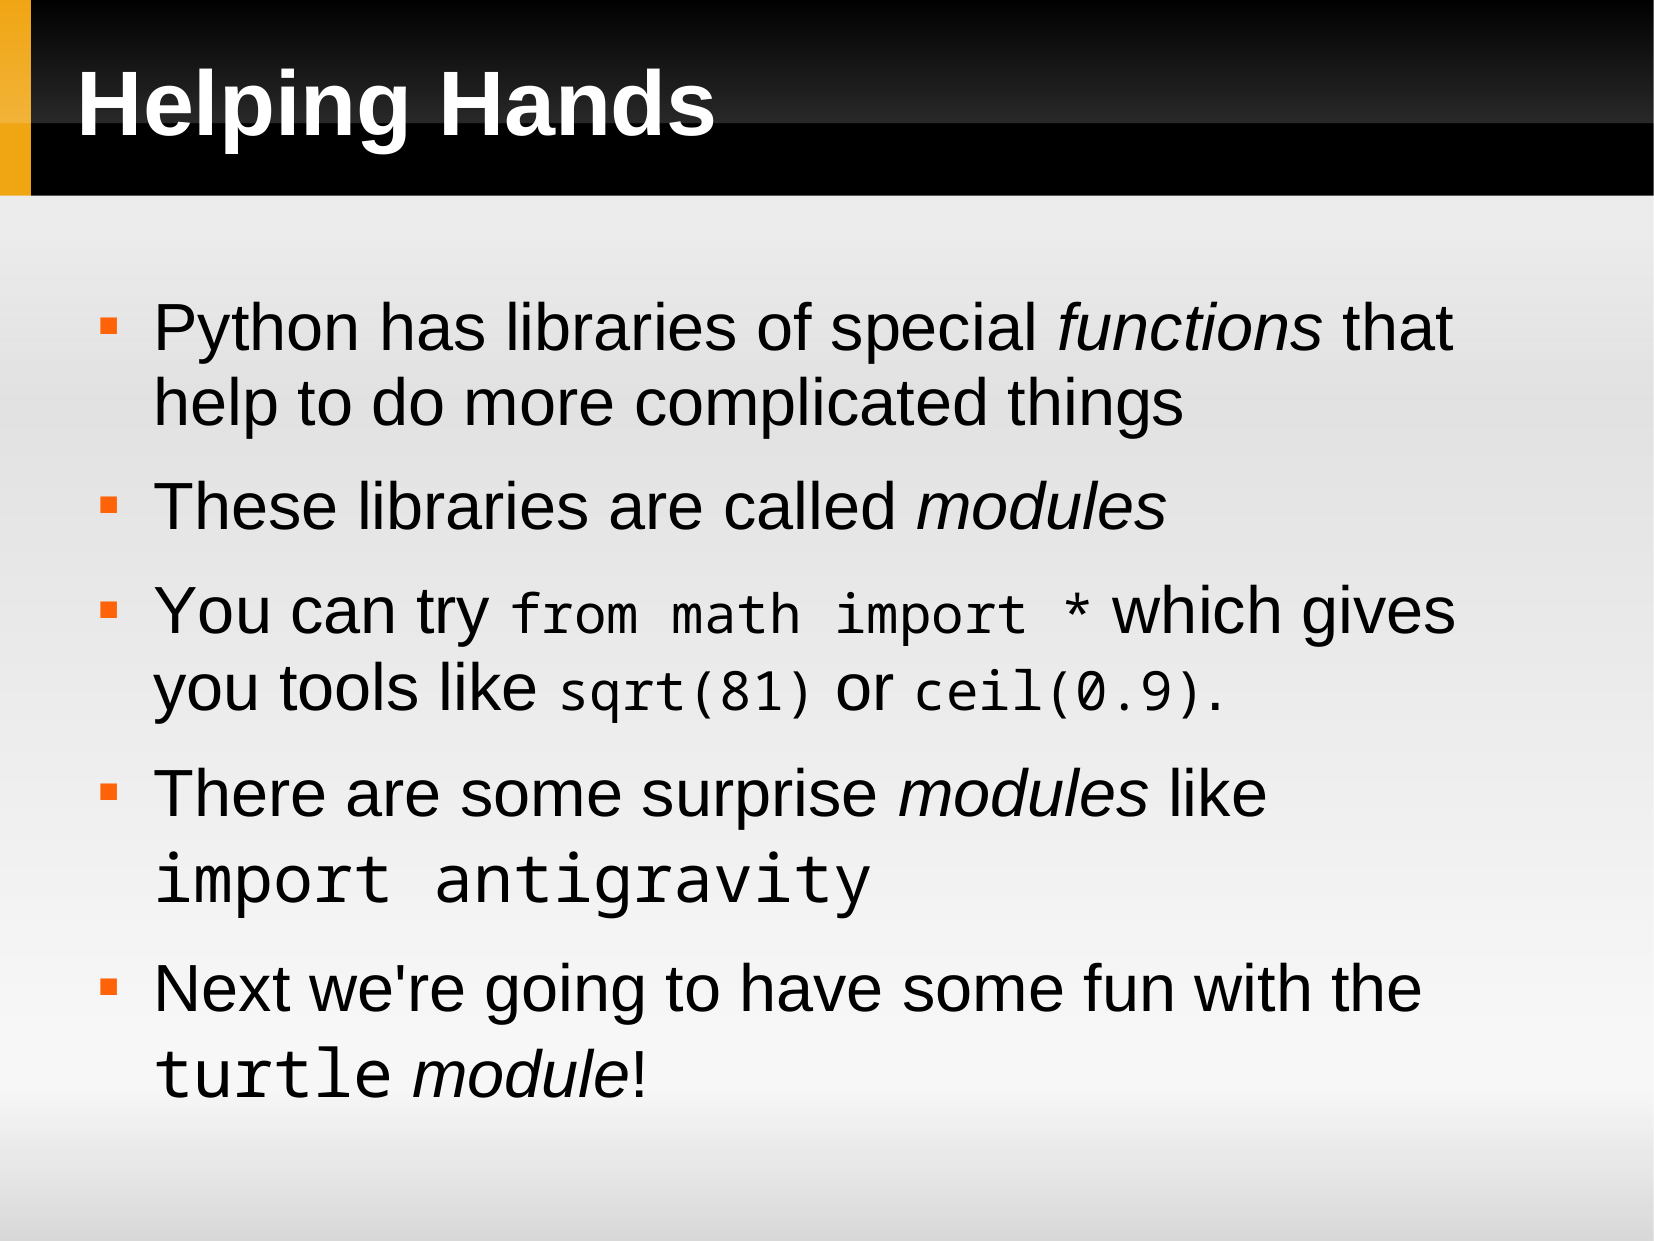

# Helping Hands
Python has libraries of special functions that help to do more complicated things
These libraries are called modules
You can try from math import * which gives you tools like sqrt(81) or ceil(0.9).
There are some surprise modules like
import antigravity
Next we're going to have some fun with the turtle module!